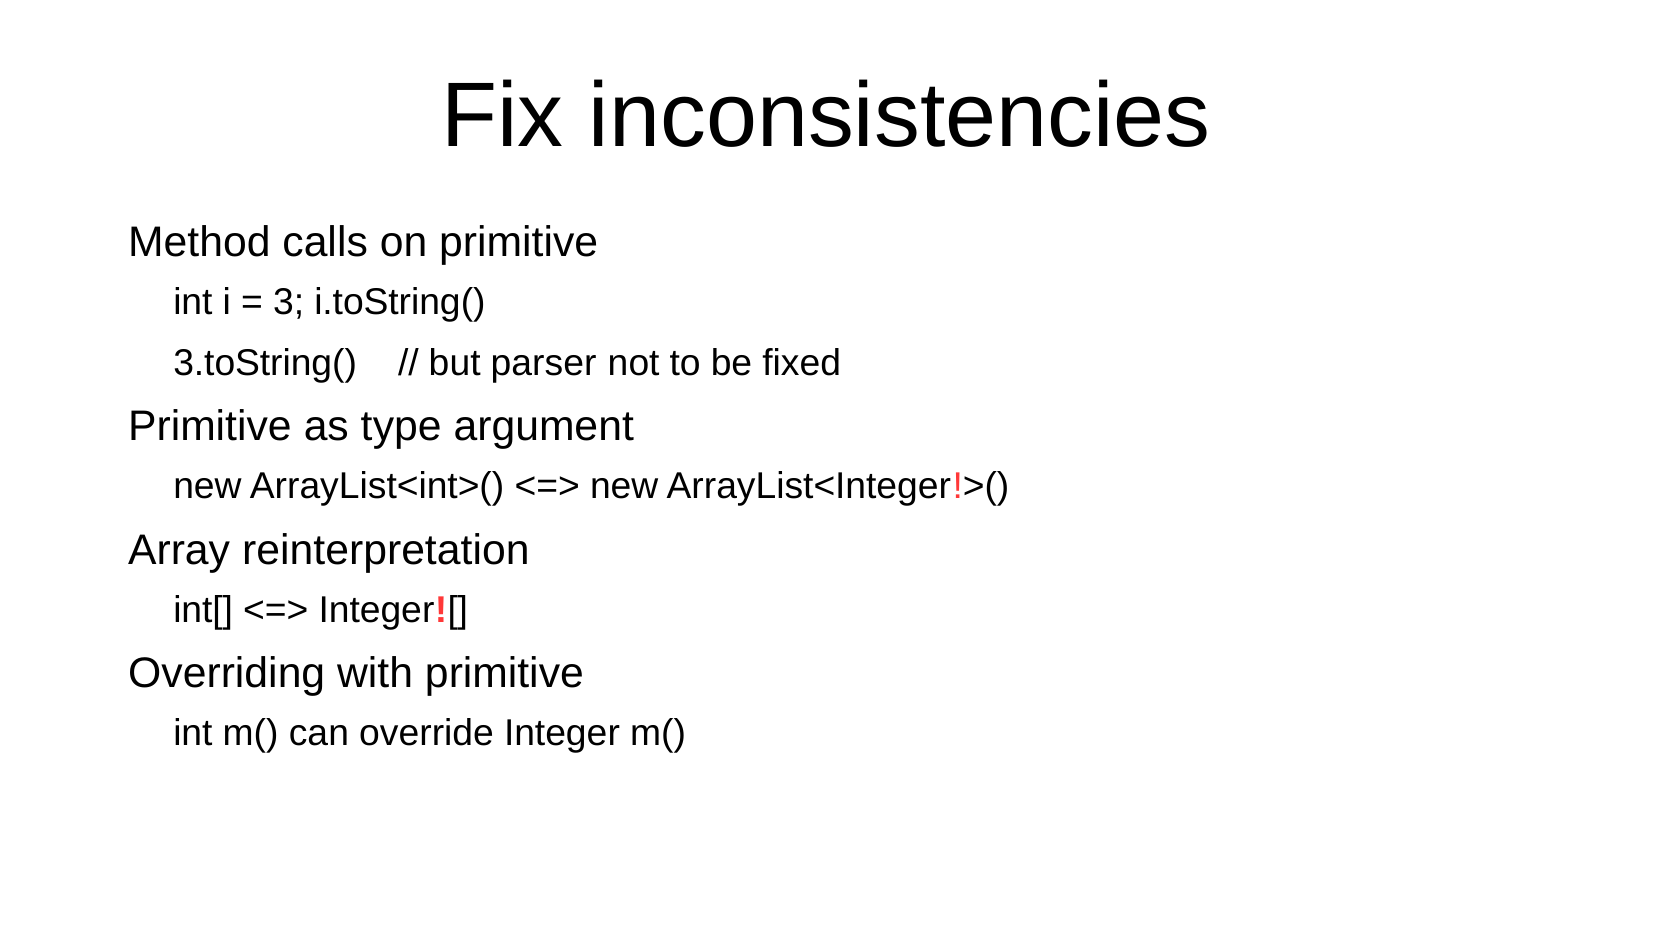

# Fix inconsistencies
Method calls on primitive
int i = 3; i.toString()
3.toString() // but parser not to be fixed
Primitive as type argument
new ArrayList<int>() <=> new ArrayList<Integer!>()
Array reinterpretation
int[] <=> Integer![]
Overriding with primitive
int m() can override Integer m()